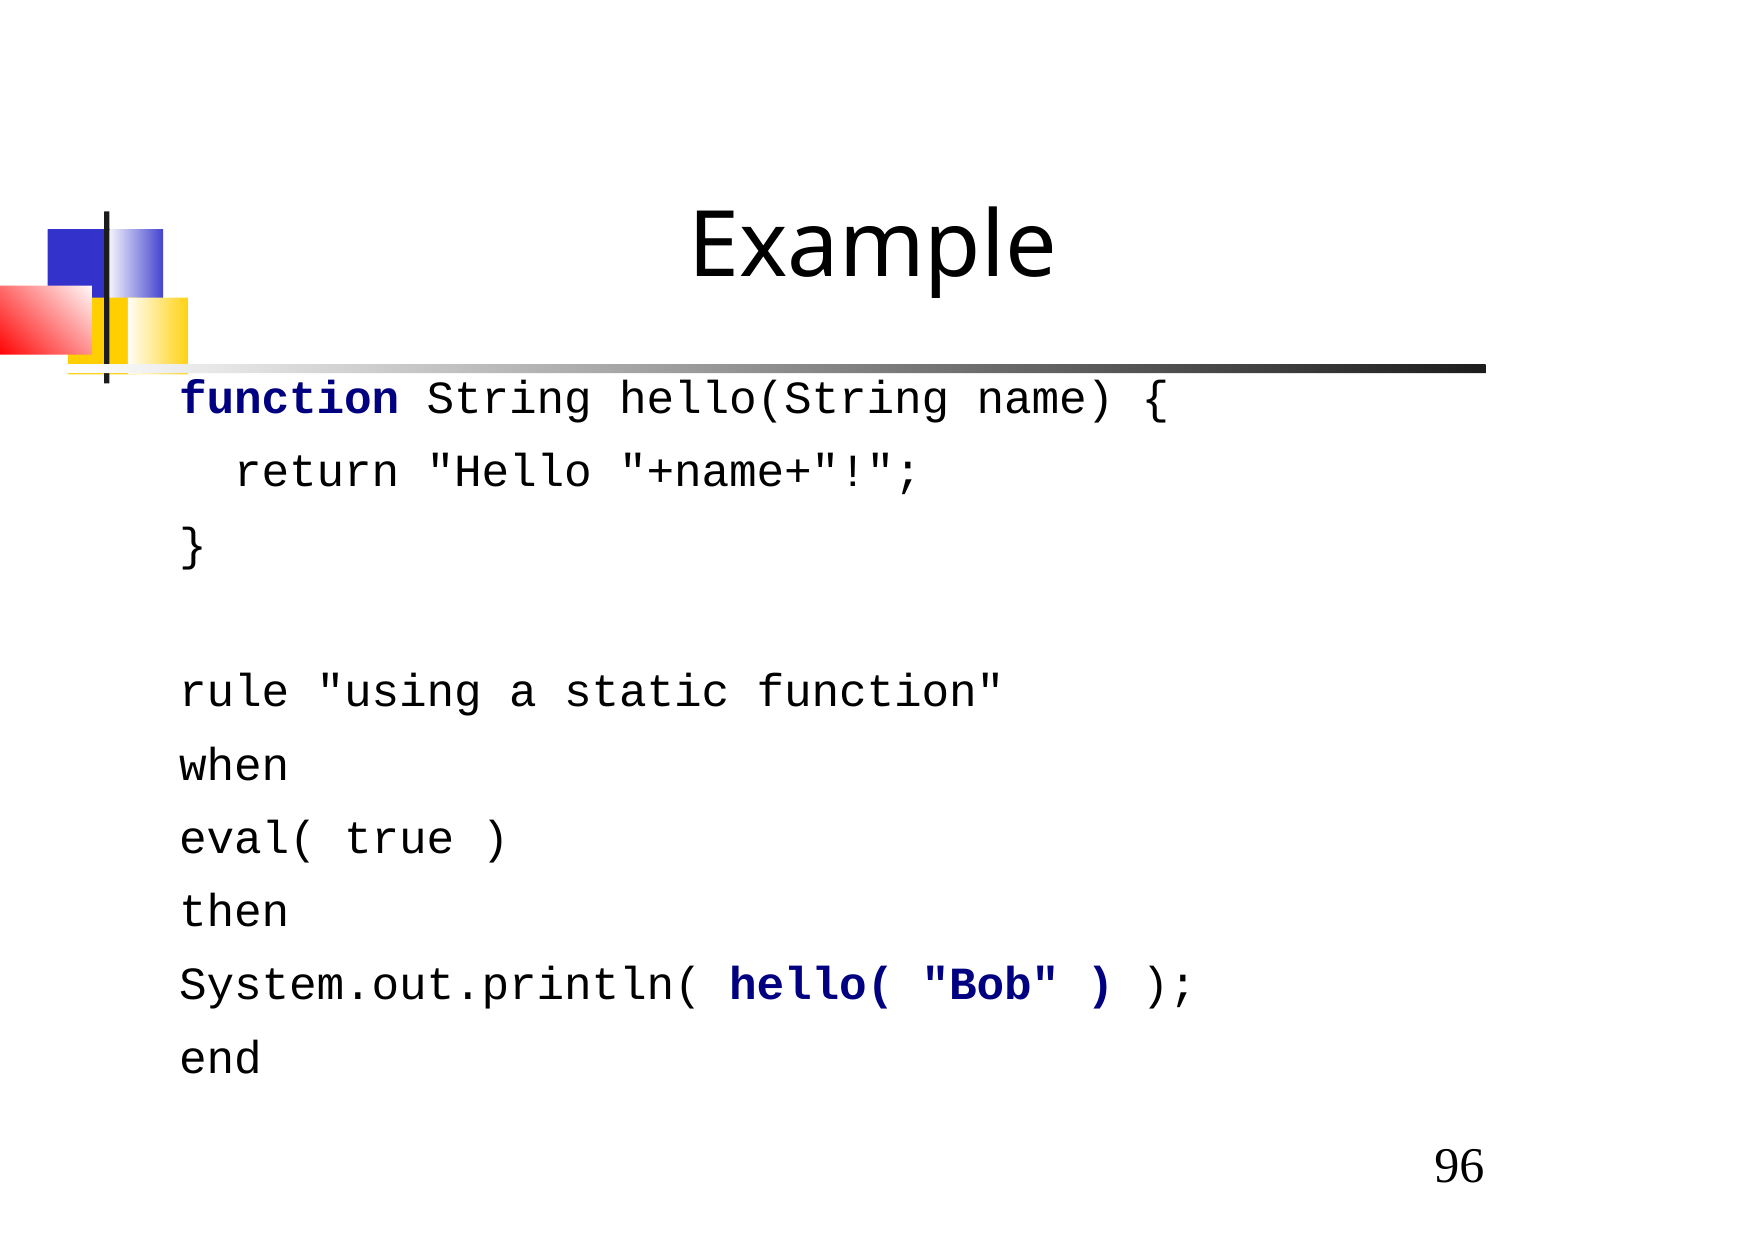

# Example
function String hello(String name) {
 return "Hello "+name+"!";
}
rule "using a static function"
when
eval( true )
then
System.out.println( hello( "Bob" ) );
end